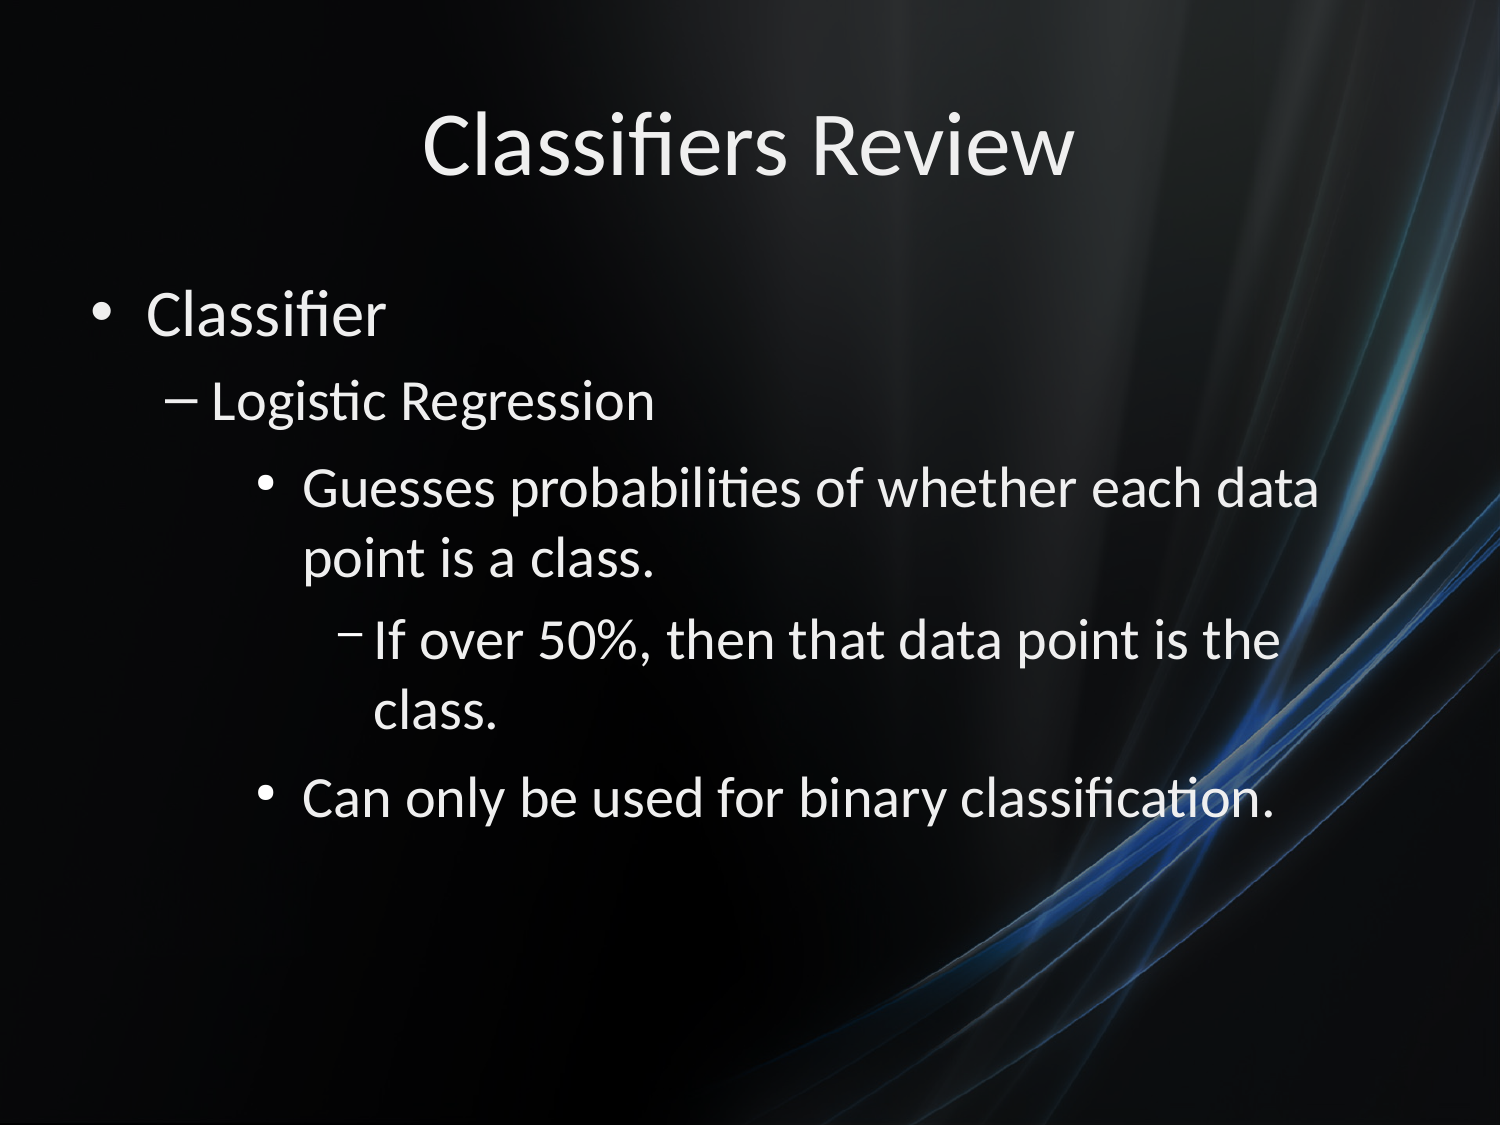

# Classifiers Review
Classifier
Logistic Regression
Guesses probabilities of whether each data point is a class.
If over 50%, then that data point is the class.
Can only be used for binary classification.